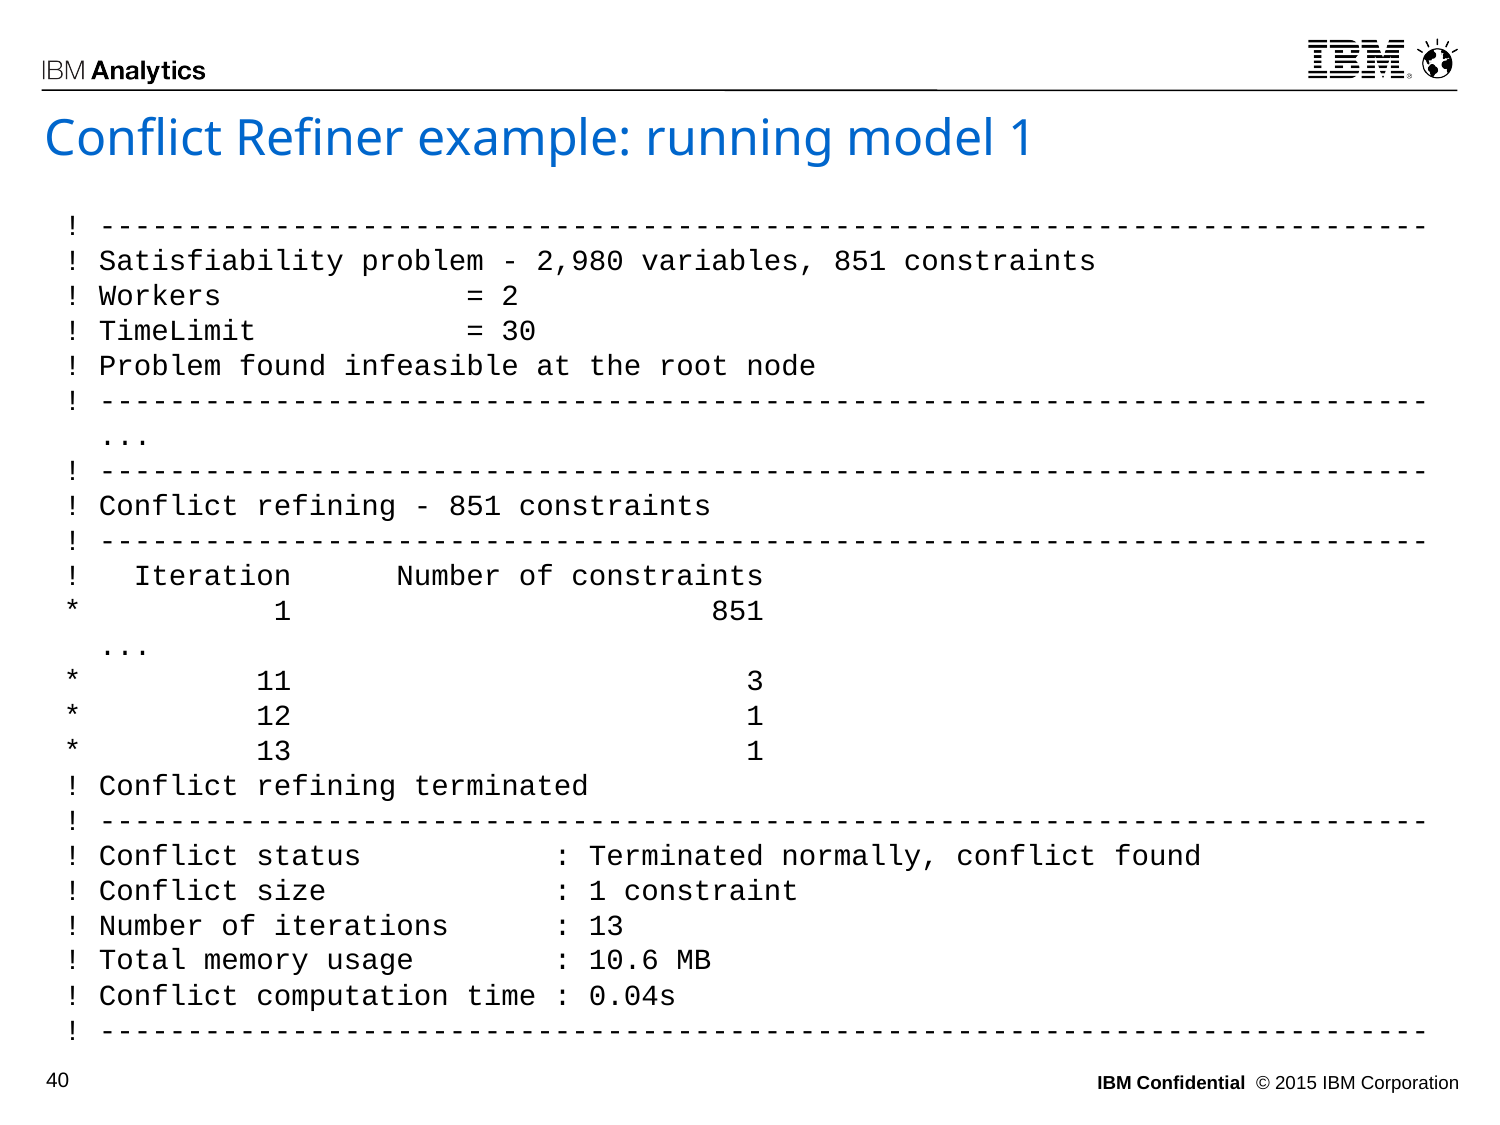

# Conflict Refiner example: running model 1
 ! ----------------------------------------------------------------------------
 ! Satisfiability problem - 2,980 variables, 851 constraints
 ! Workers = 2
 ! TimeLimit = 30
 ! Problem found infeasible at the root node
 ! ----------------------------------------------------------------------------
 ...
 ! ----------------------------------------------------------------------------
 ! Conflict refining - 851 constraints
 ! ----------------------------------------------------------------------------
 ! Iteration Number of constraints
 * 1 851
 ...
 * 11 3
 * 12 1
 * 13 1
 ! Conflict refining terminated
 ! ----------------------------------------------------------------------------
 ! Conflict status : Terminated normally, conflict found
 ! Conflict size : 1 constraint
 ! Number of iterations : 13
 ! Total memory usage : 10.6 MB
 ! Conflict computation time : 0.04s
 ! ----------------------------------------------------------------------------